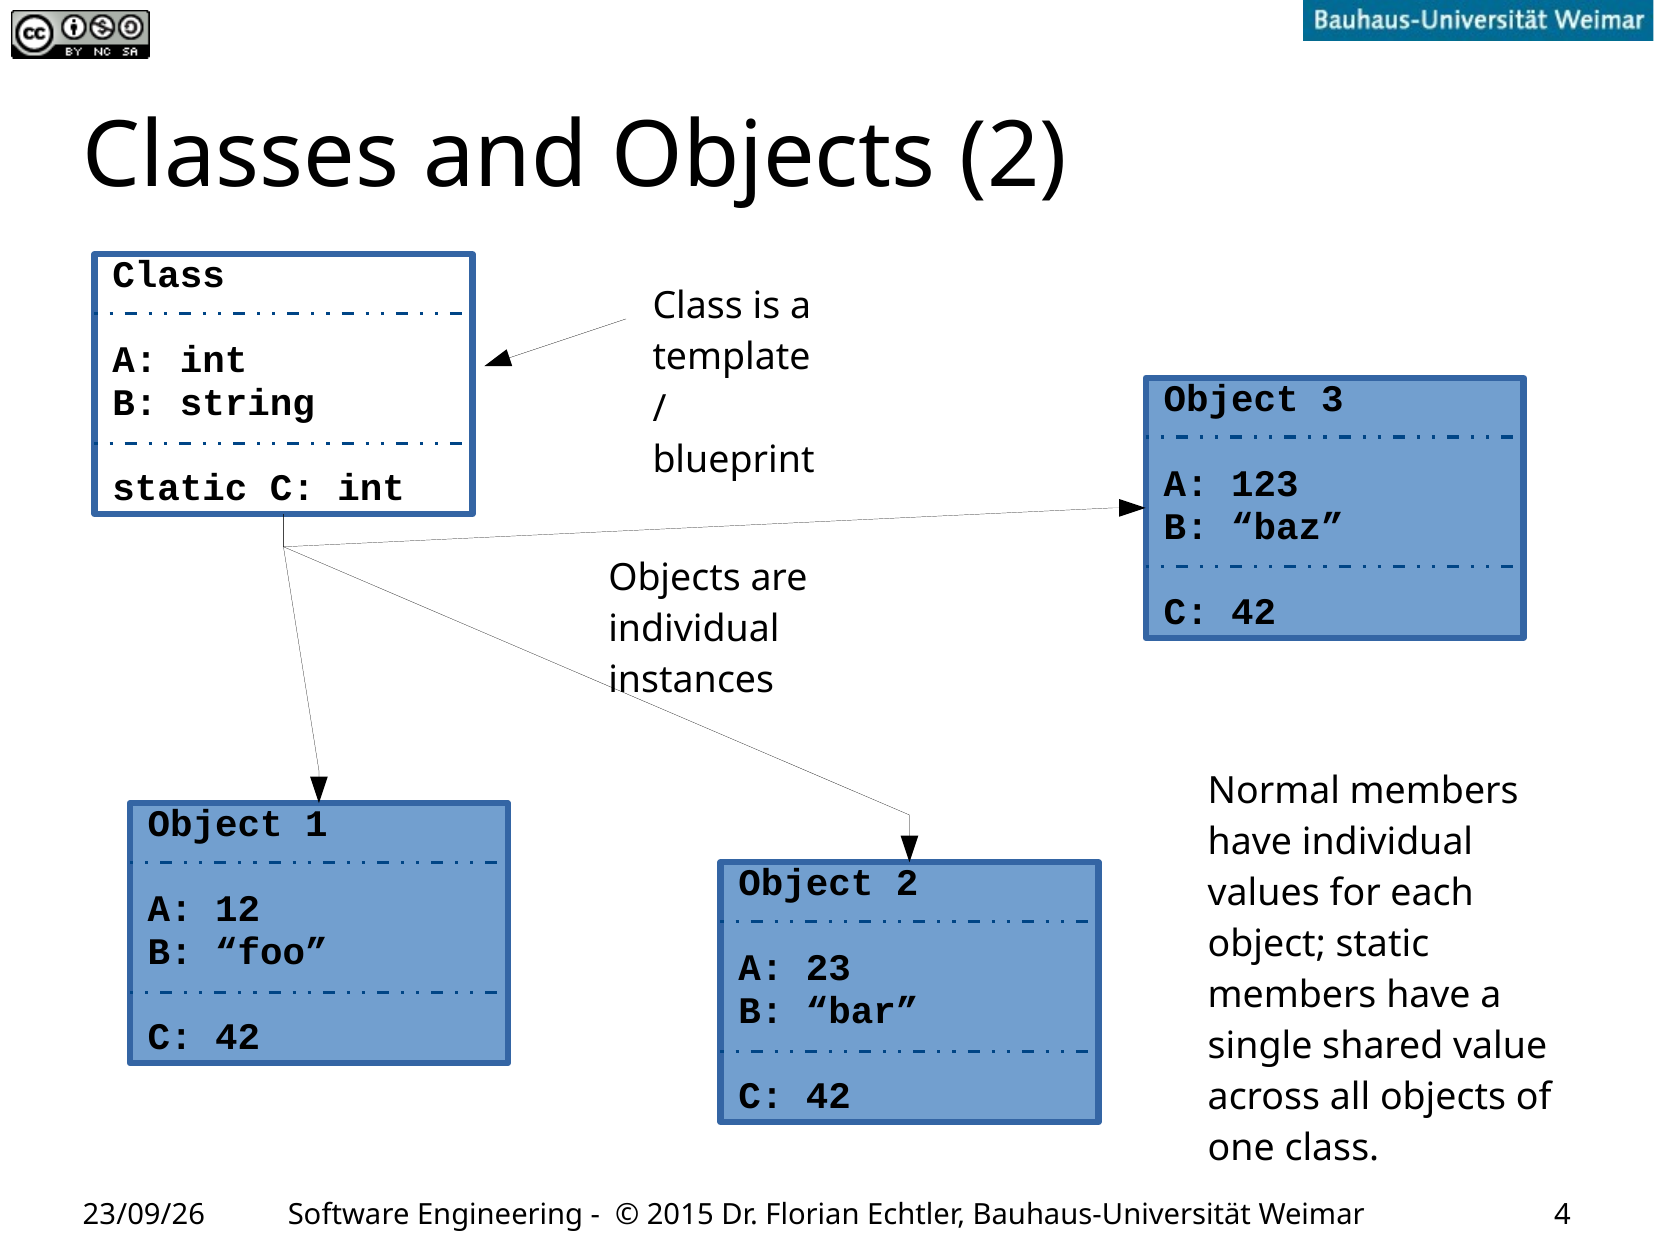

# Classes and Objects (2)
Class
A: int
B: string
static C: int
Class is a
template/
blueprint
Object 3
A: 123
B: “baz”
C: 42
Objects are
individual
instances
Normal members have individual values for each object; static members have a single shared value across all objects of one class.
Object 1
A: 12
B: “foo”
C: 42
Object 2
A: 23
B: “bar”
C: 42
Software Engineering - © 2015 Dr. Florian Echtler, Bauhaus-Universität Weimar
4